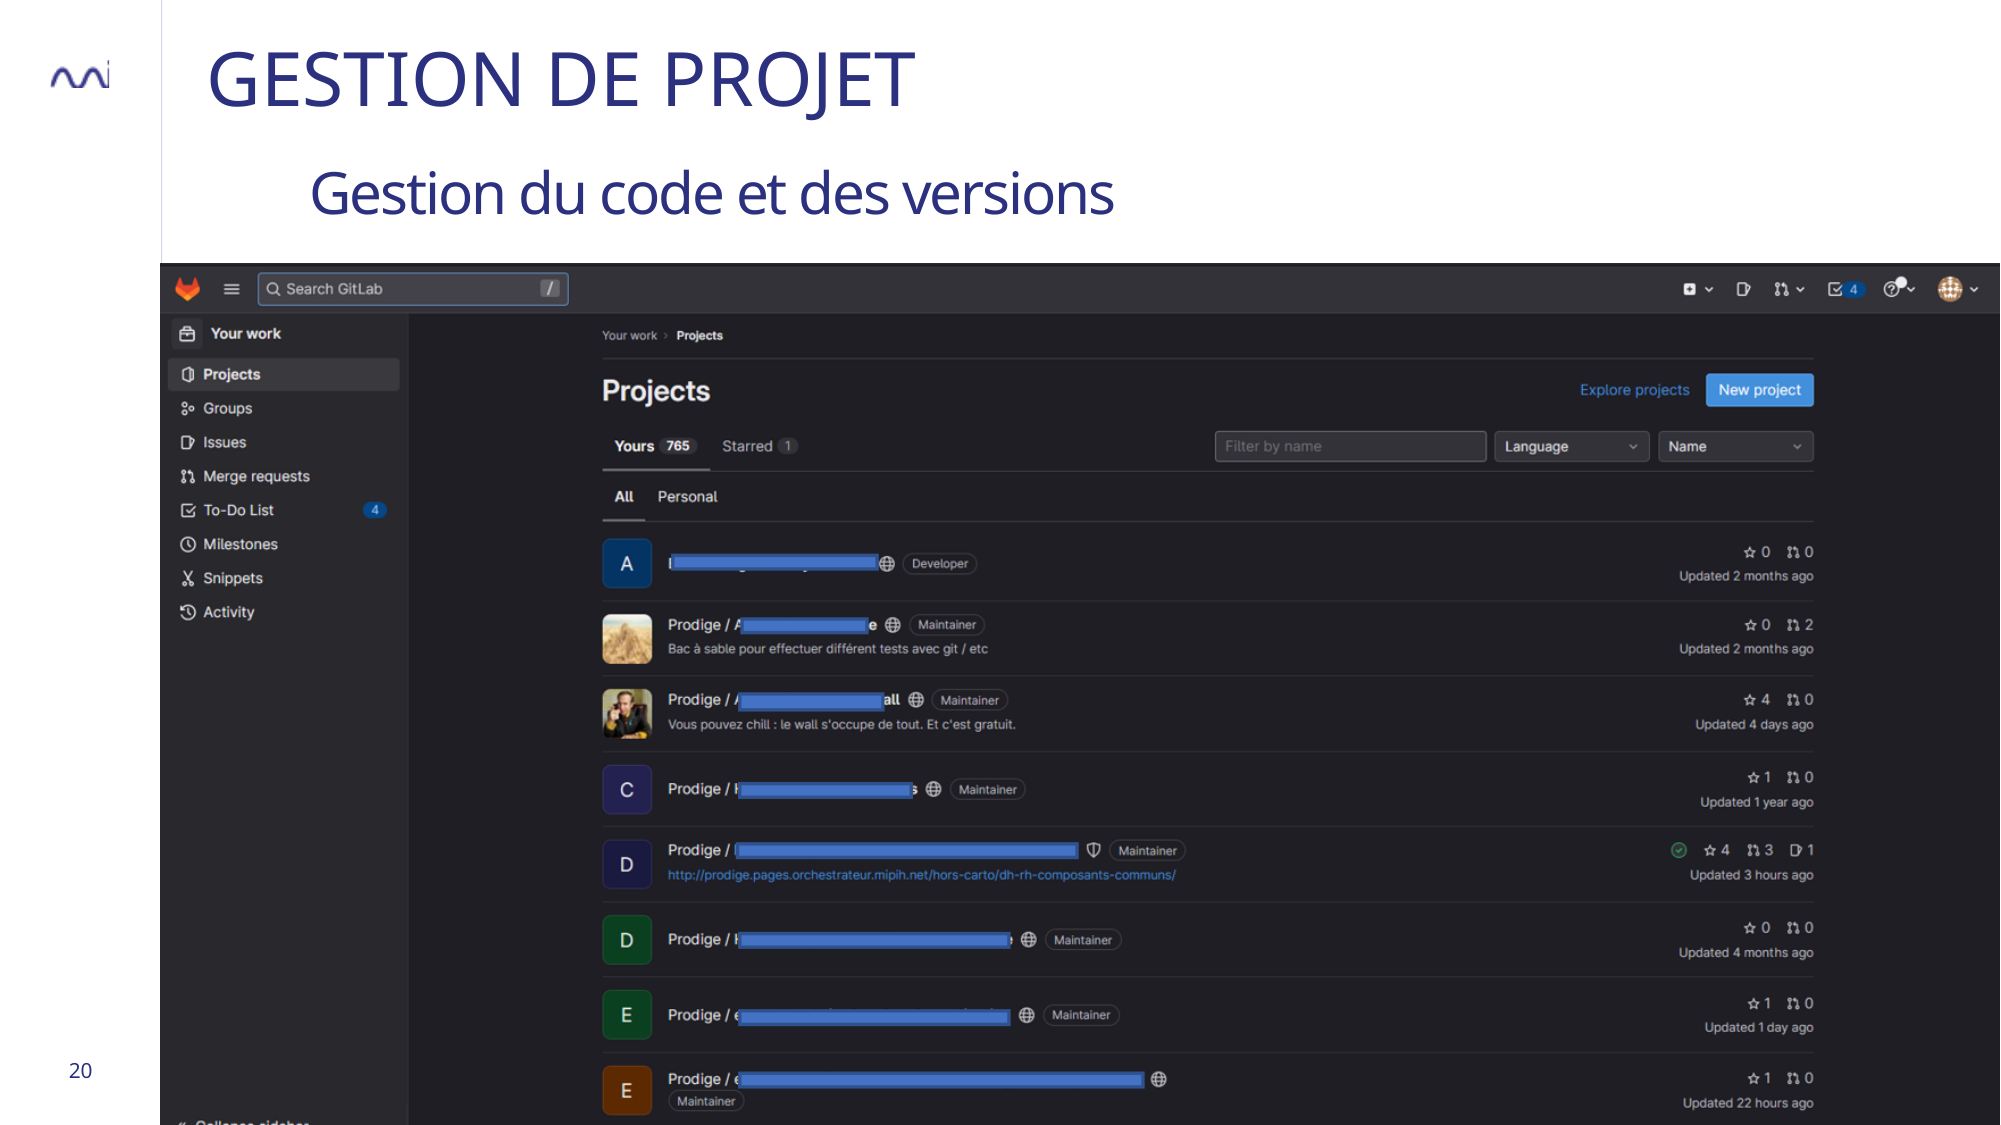

GESTION DE PROJET
Gestion du code et des versions
#
19